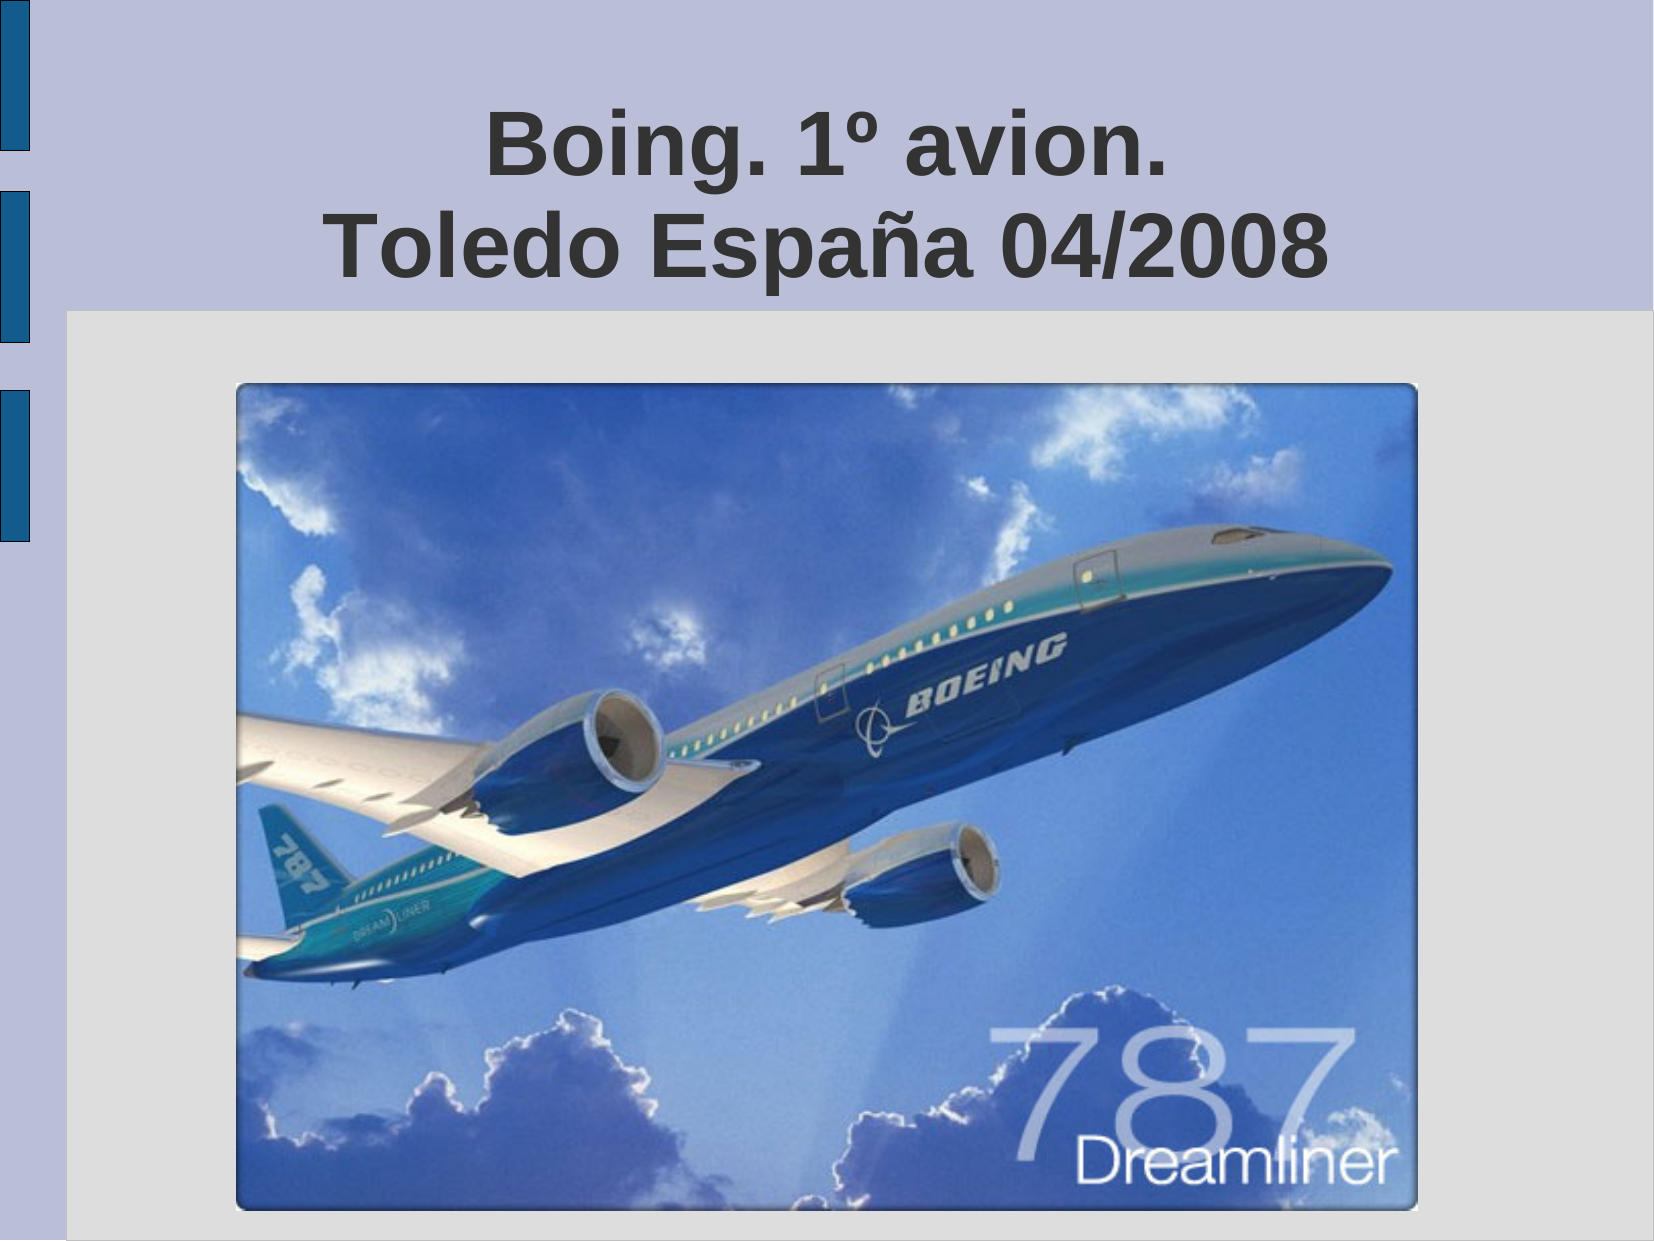

# Boing. 1º avion. Toledo España 04/2008